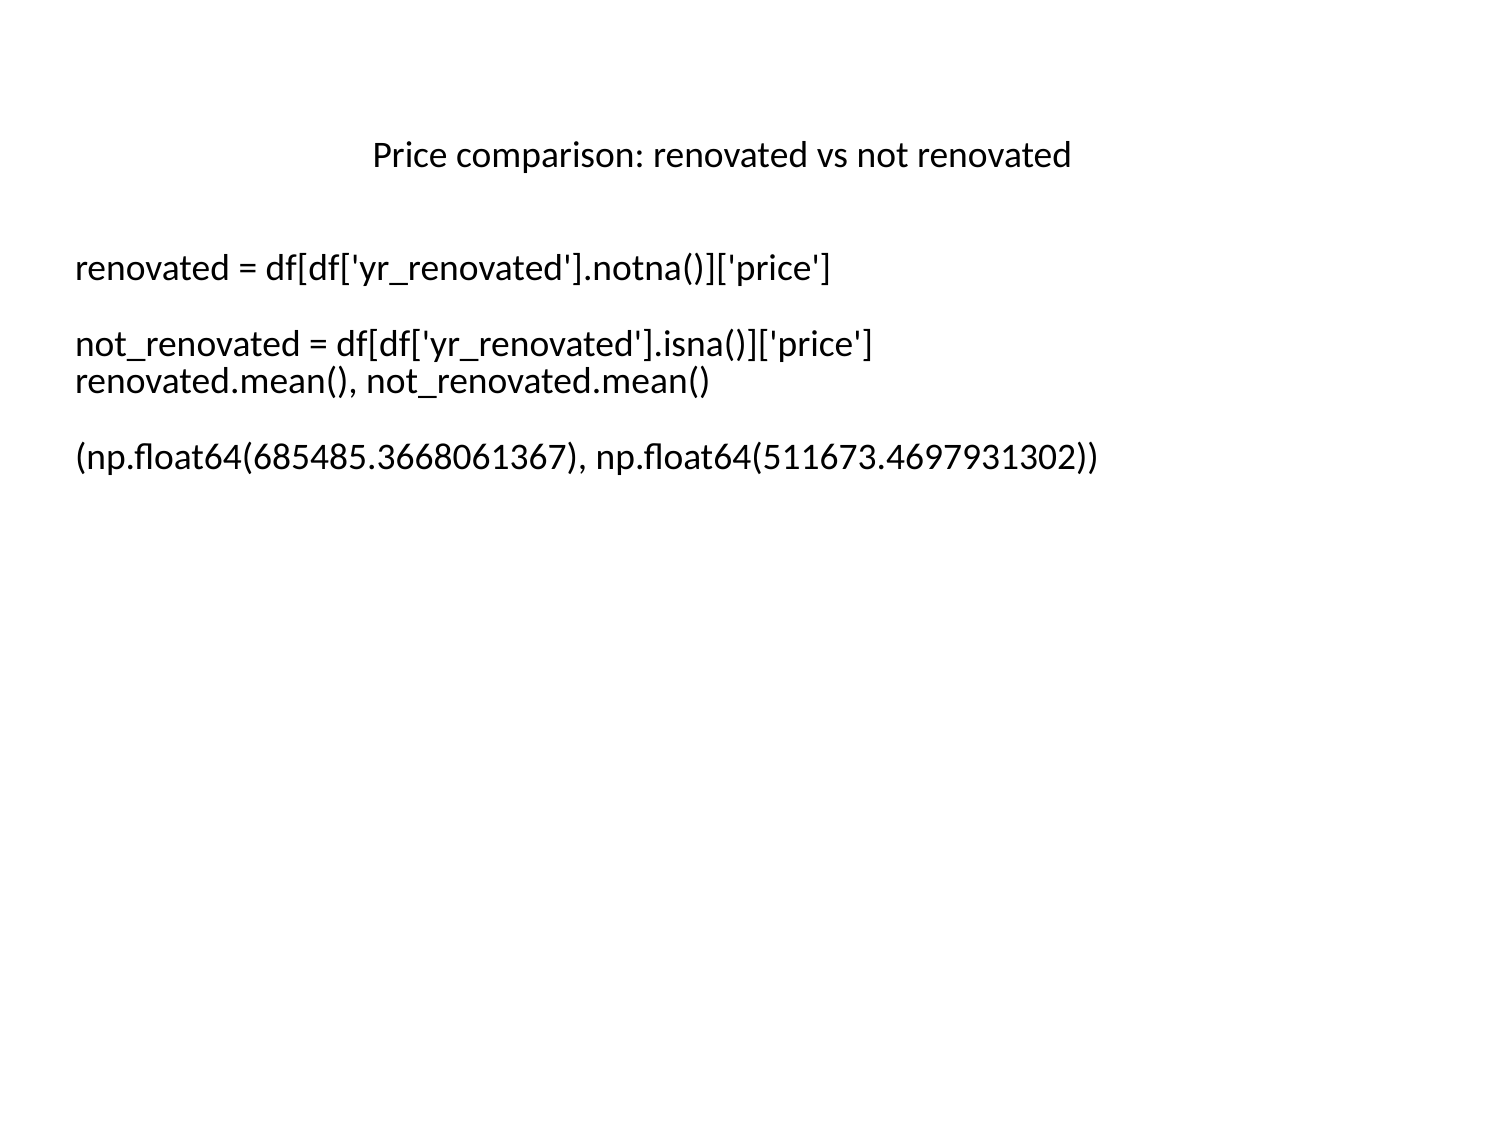

# Price comparison: renovated vs not renovated renovated = df[df['yr_renovated'].notna()]['price'] not_renovated = df[df['yr_renovated'].isna()]['price'] renovated.mean(), not_renovated.mean() (np.float64(685485.3668061367), np.float64(511673.4697931302))